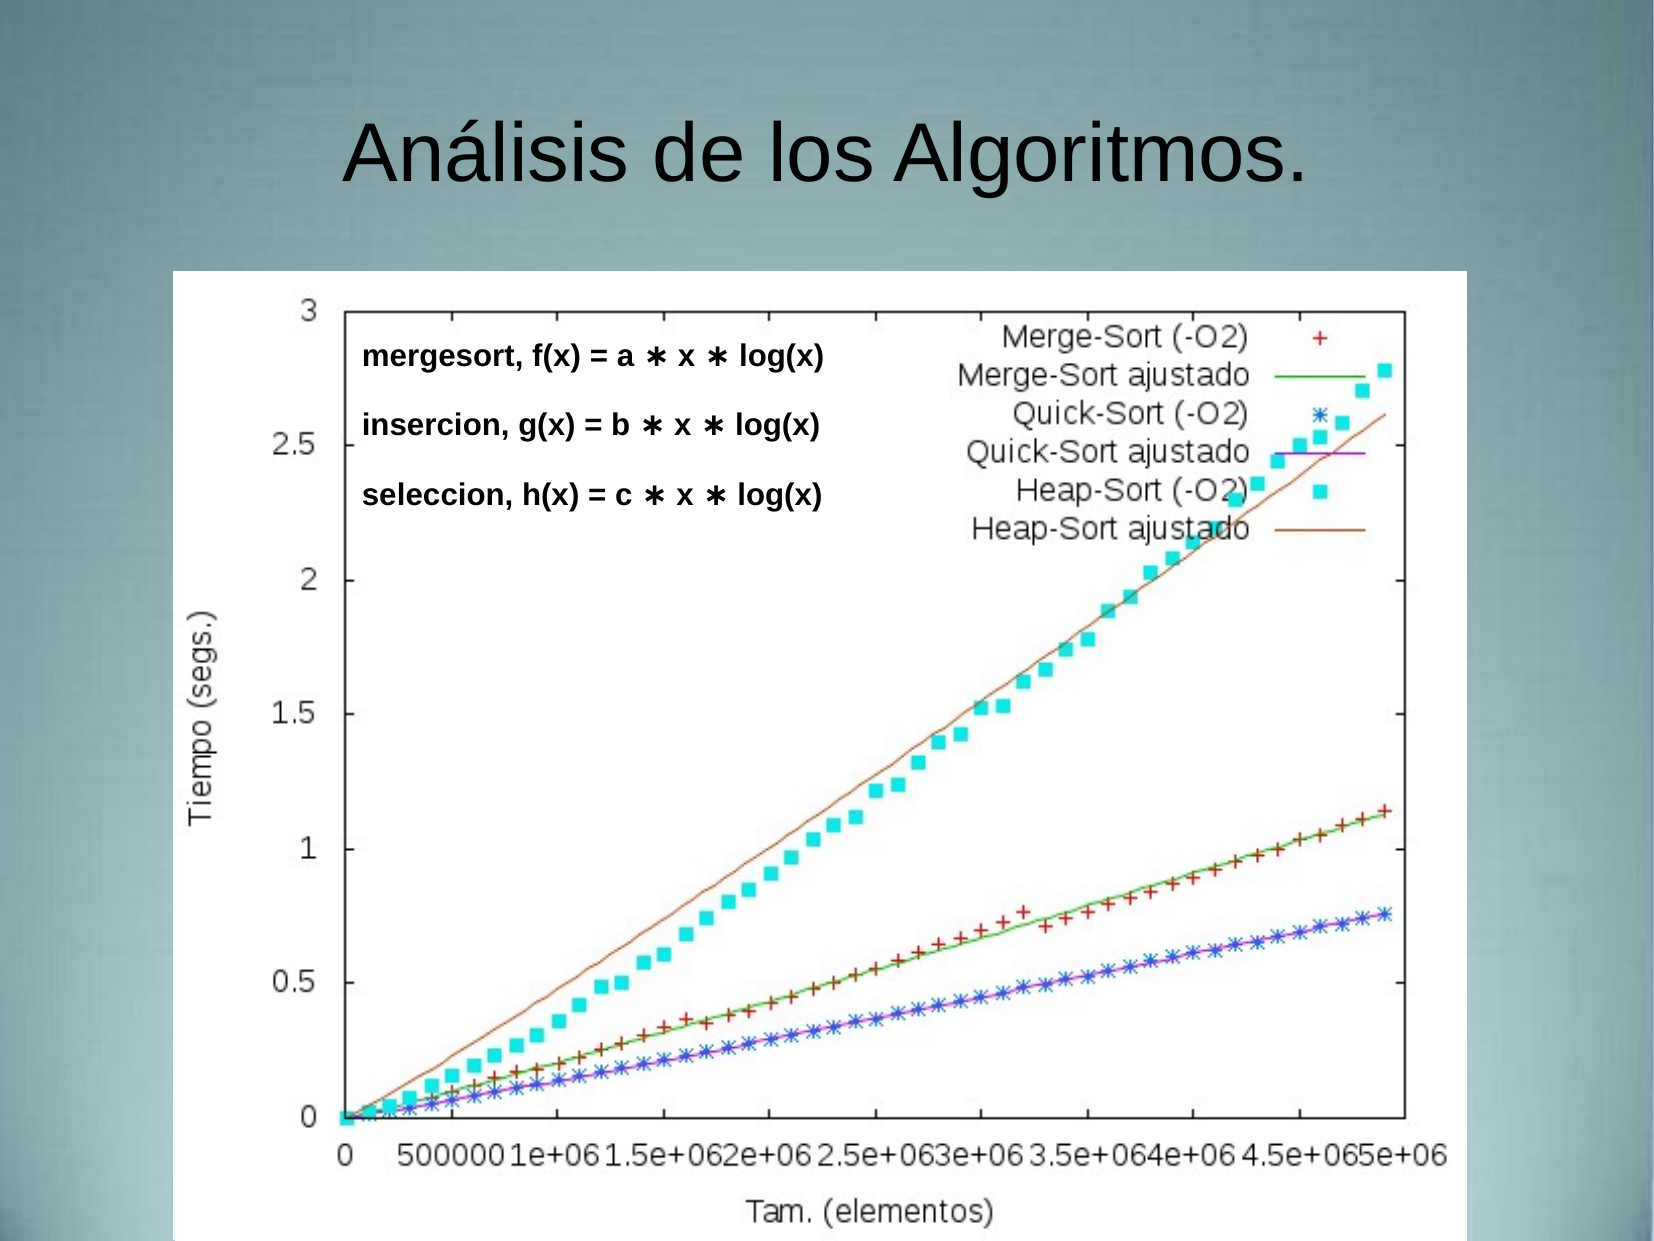

# Análisis de los Algoritmos.
mergesort, f(x) = a ∗ x ∗ log(x)
insercion, g(x) = b ∗ x ∗ log(x)
seleccion, h(x) = c ∗ x ∗ log(x)
Comparando con los anteriores.